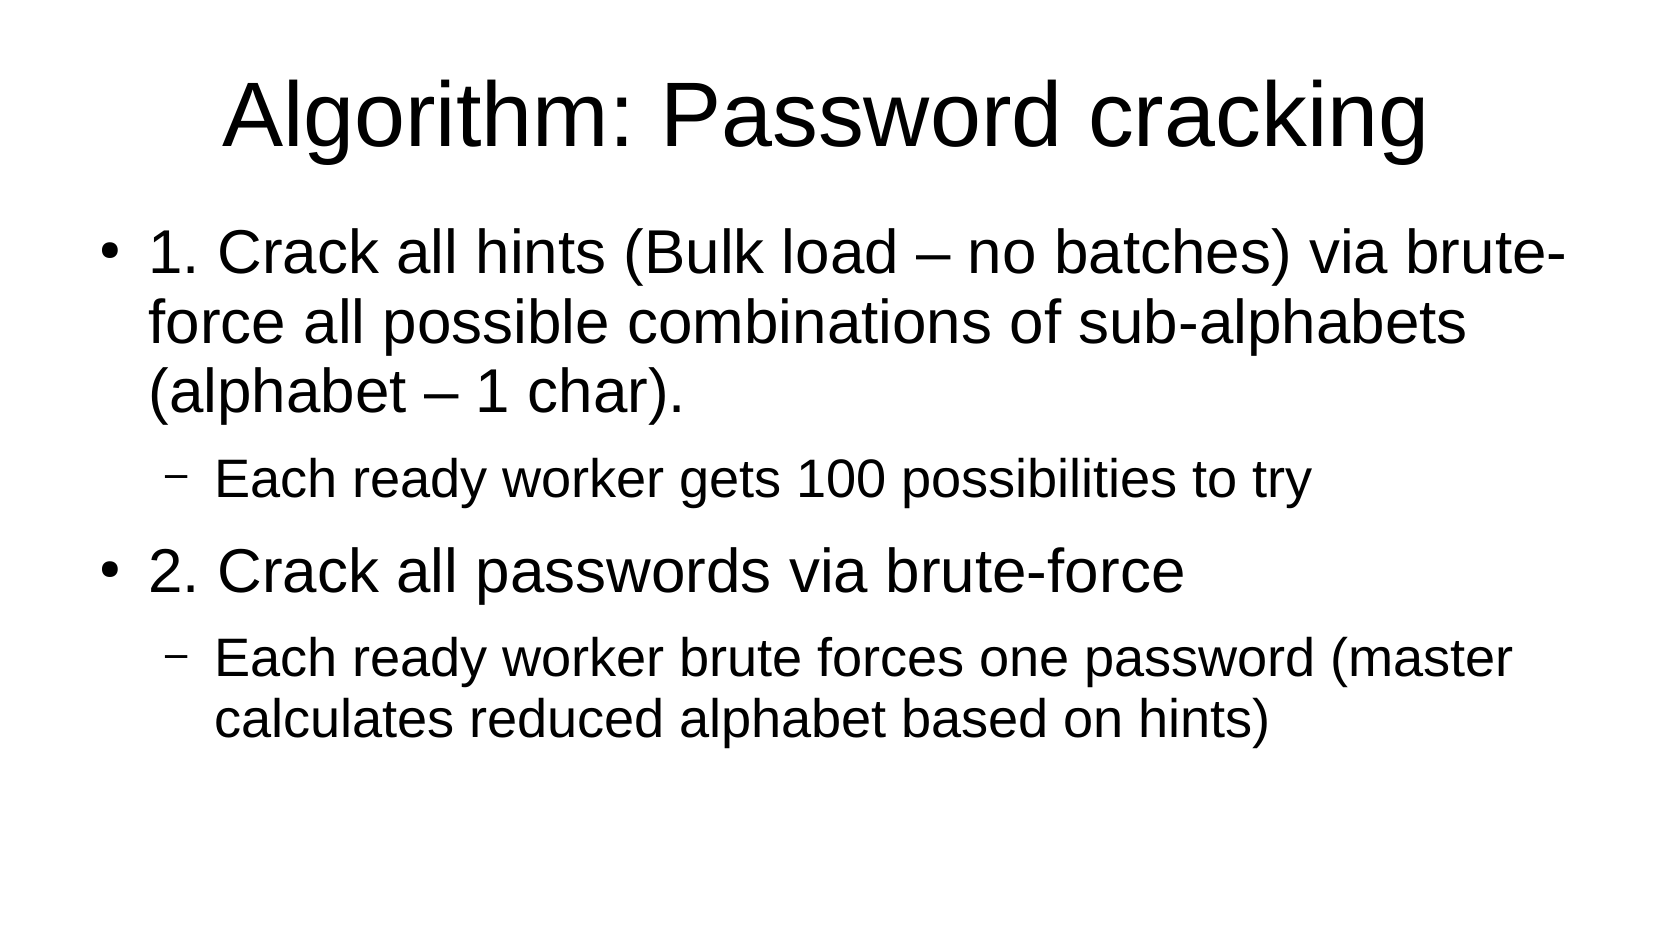

# Algorithm: Password cracking
1. Crack all hints (Bulk load – no batches) via brute-force all possible combinations of sub-alphabets (alphabet – 1 char).
Each ready worker gets 100 possibilities to try
2. Crack all passwords via brute-force
Each ready worker brute forces one password (master calculates reduced alphabet based on hints)